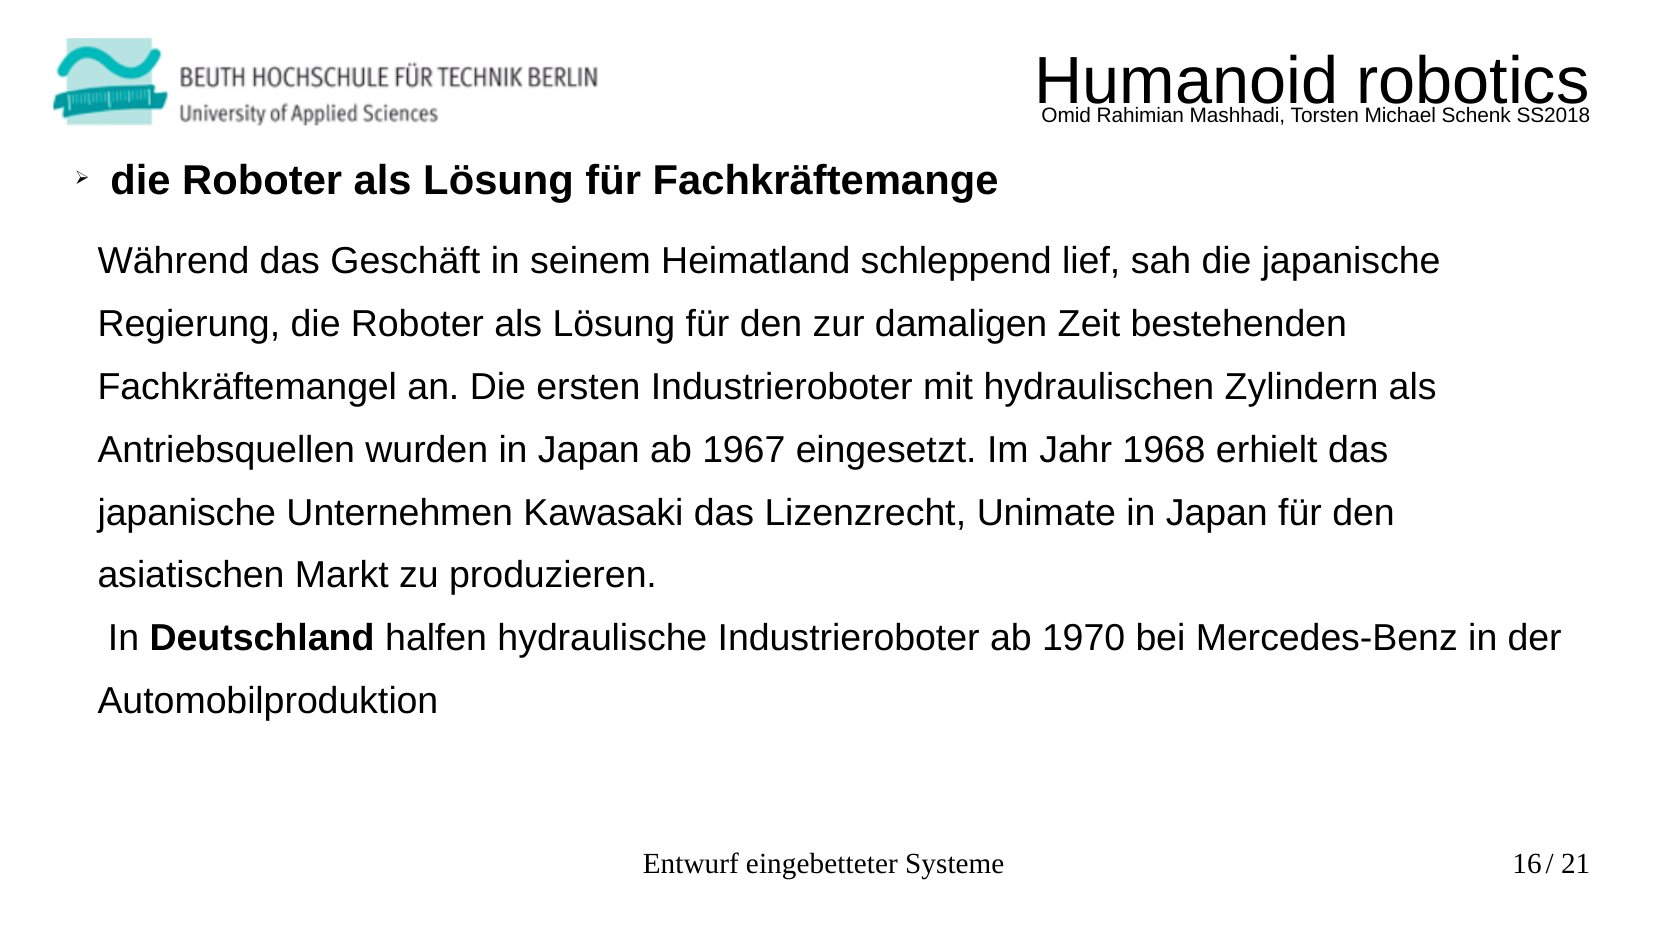

#
Humanoid robotics
Omid Rahimian Mashhadi, Torsten Michael Schenk SS2018
die Roboter als Lösung für Fachkräftemange
Während das Geschäft in seinem Heimatland schleppend lief, sah die japanische Regierung, die Roboter als Lösung für den zur damaligen Zeit bestehenden Fachkräftemangel an. Die ersten Industrieroboter mit hydraulischen Zylindern als Antriebsquellen wurden in Japan ab 1967 eingesetzt. Im Jahr 1968 erhielt das japanische Unternehmen Kawasaki das Lizenzrecht, Unimate in Japan für den asiatischen Markt zu produzieren.
 In Deutschland halfen hydraulische Industrieroboter ab 1970 bei Mercedes-Benz in der Automobilproduktion
 / 21
Entwurf eingebetteter Systeme
16